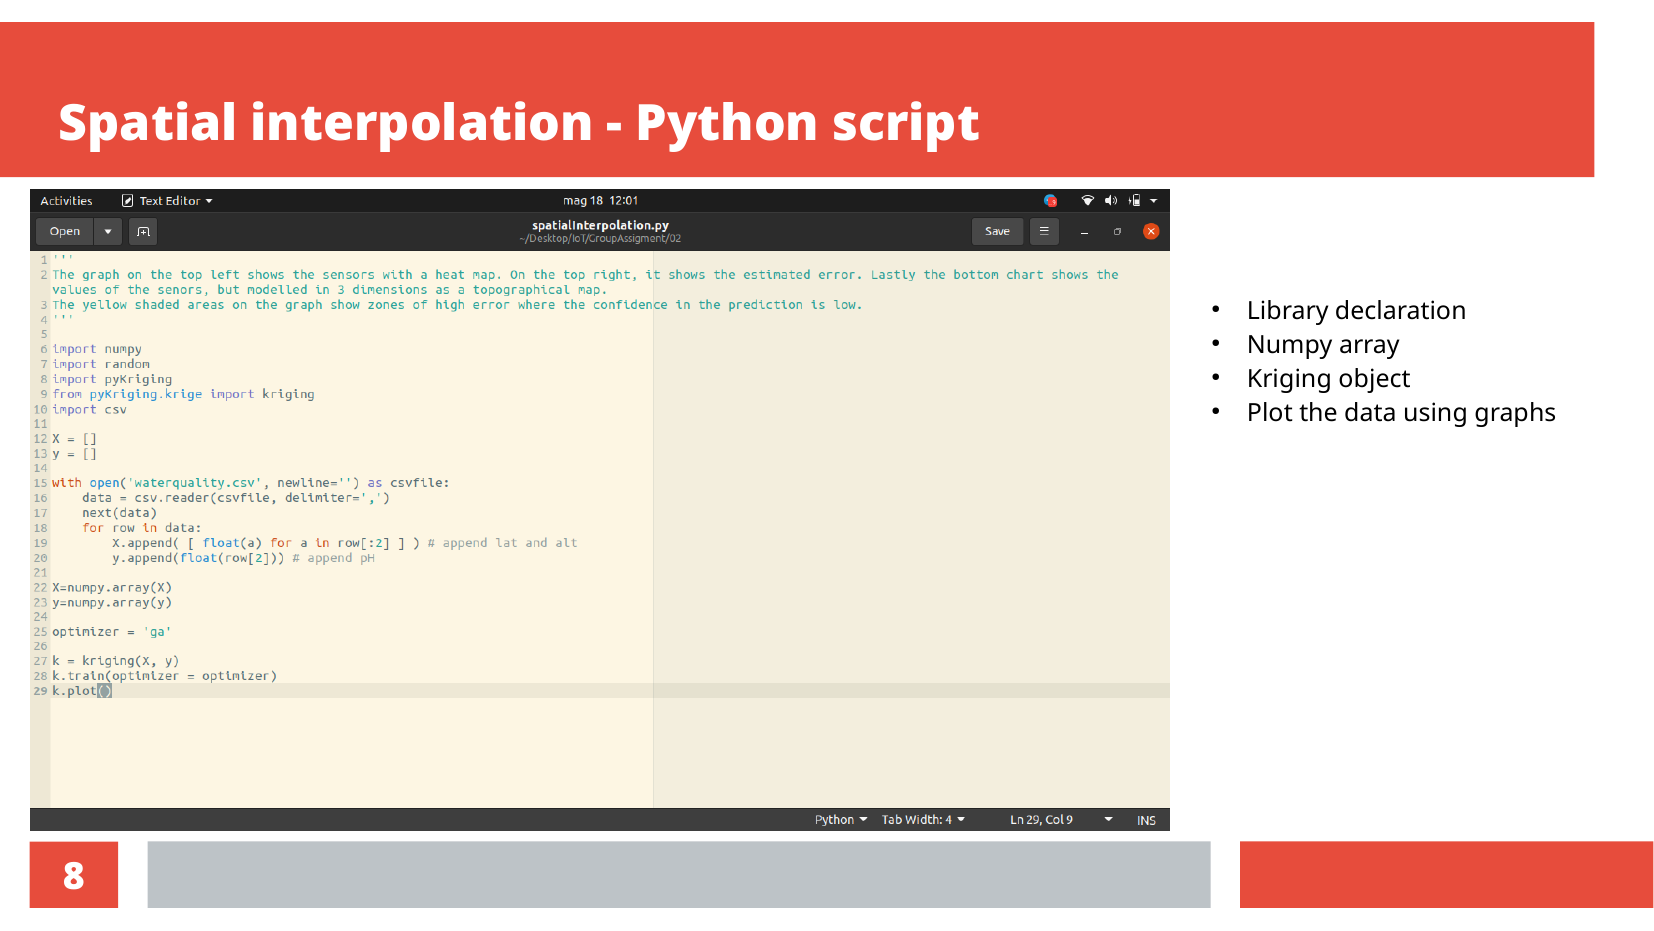

# Spatial interpolation - Python script
Library declaration
Numpy array
Kriging object
Plot the data using graphs
8